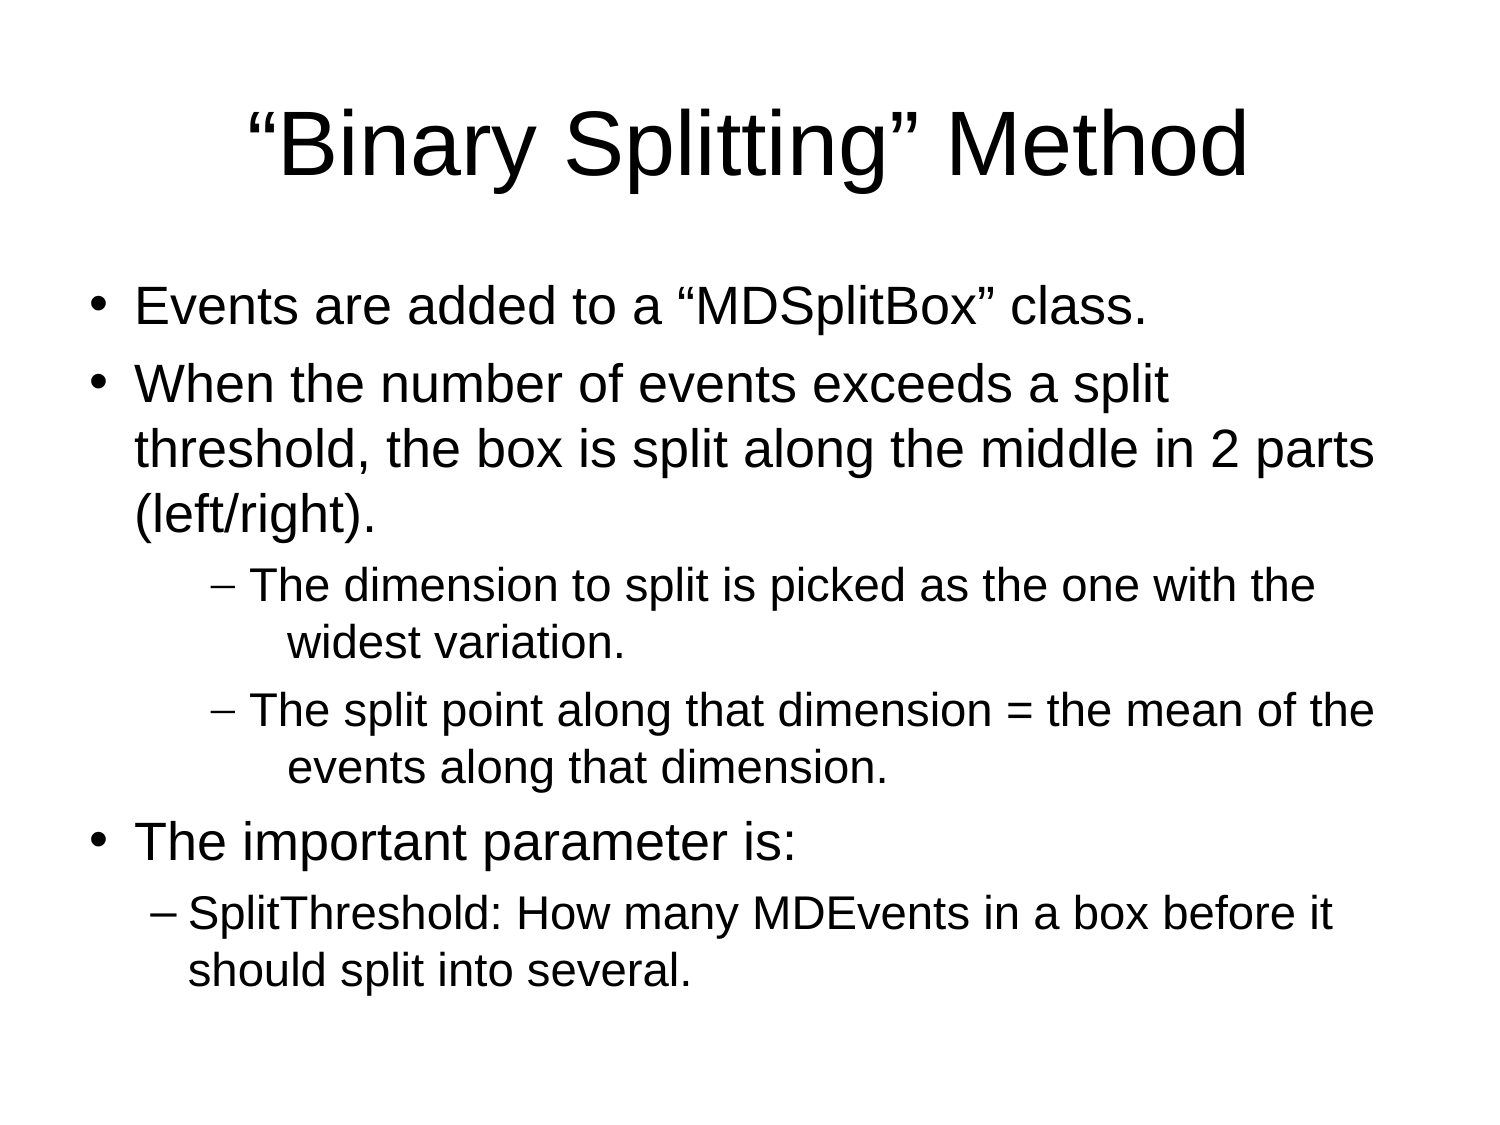

# “Binary Splitting” Method
Events are added to a “MDSplitBox” class.
When the number of events exceeds a split threshold, the box is split along the middle in 2 parts (left/right).
The dimension to split is picked as the one with the widest variation.
The split point along that dimension = the mean of the events along that dimension.
The important parameter is:
SplitThreshold: How many MDEvents in a box before it should split into several.